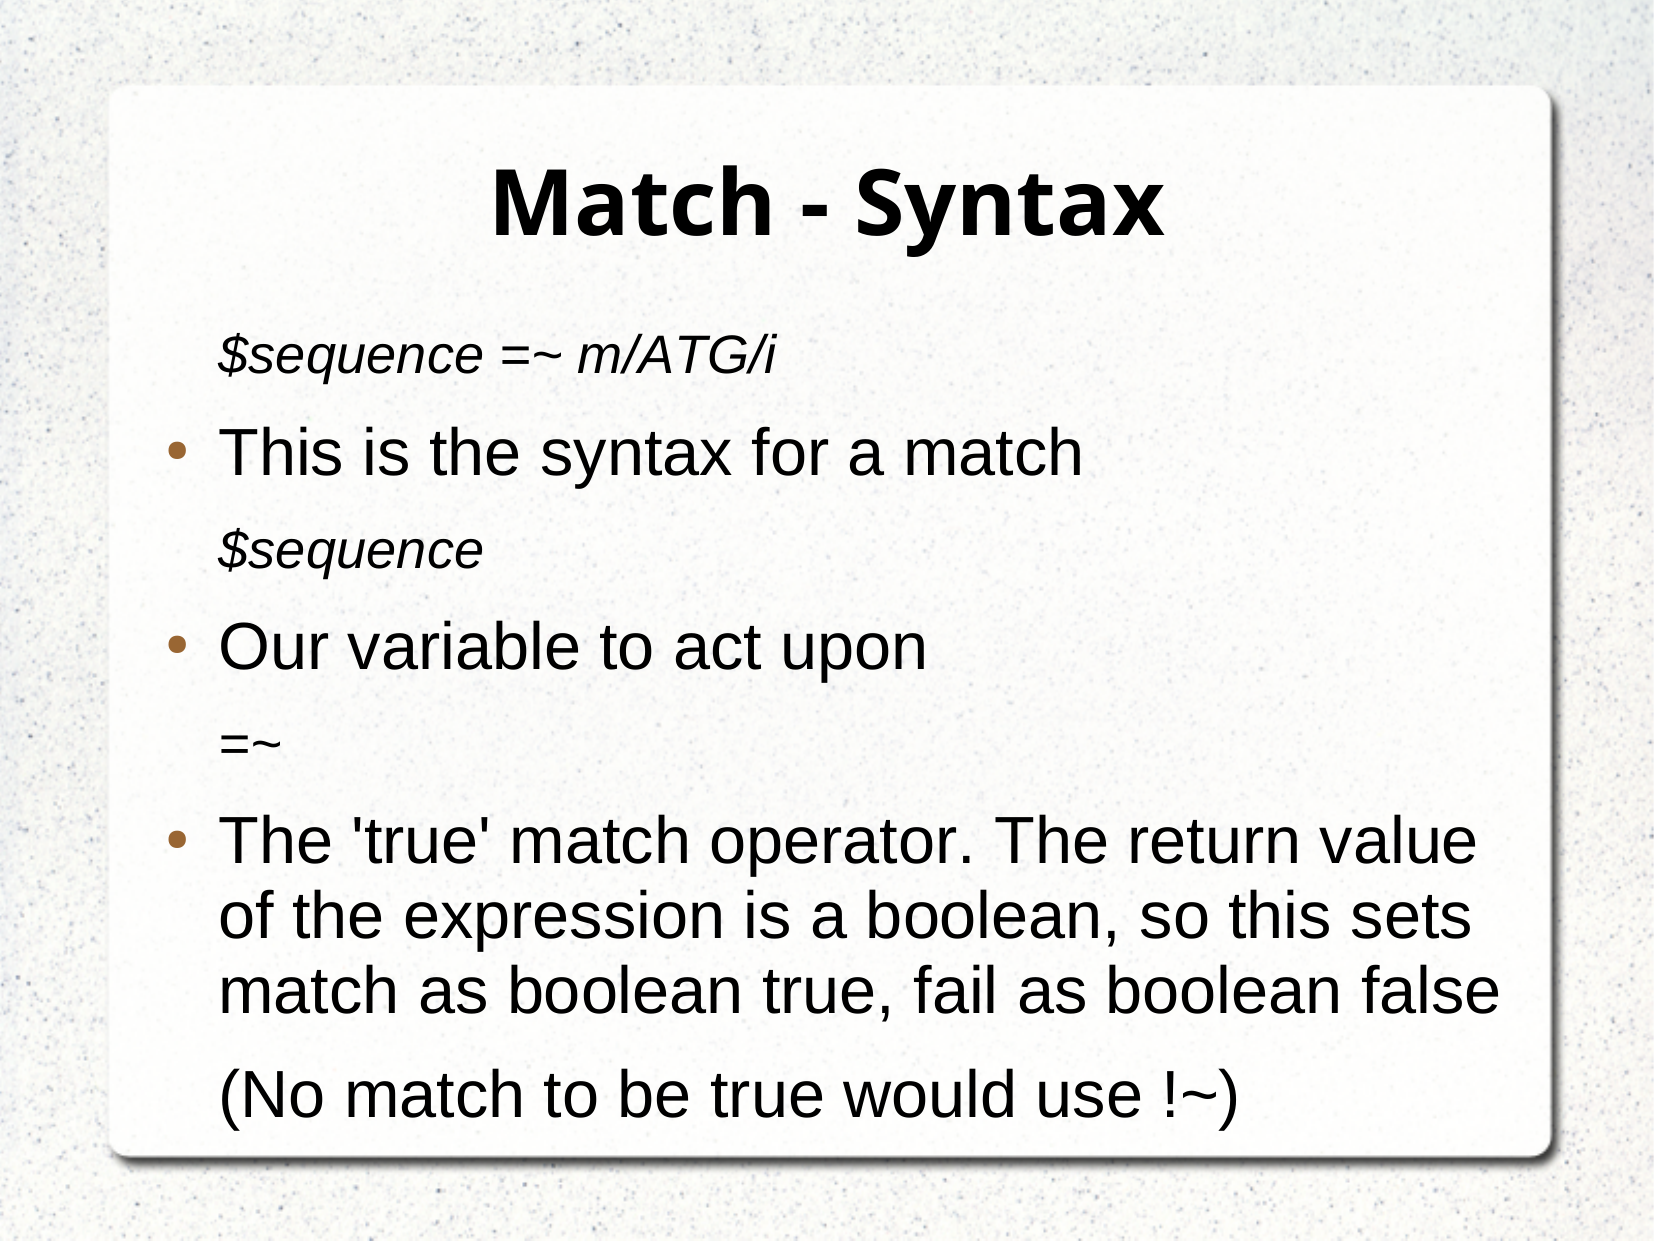

# Match - Syntax
$sequence =~ m/ATG/i
This is the syntax for a match
$sequence
Our variable to act upon
=~
The 'true' match operator. The return value of the expression is a boolean, so this sets match as boolean true, fail as boolean false
(No match to be true would use !~)